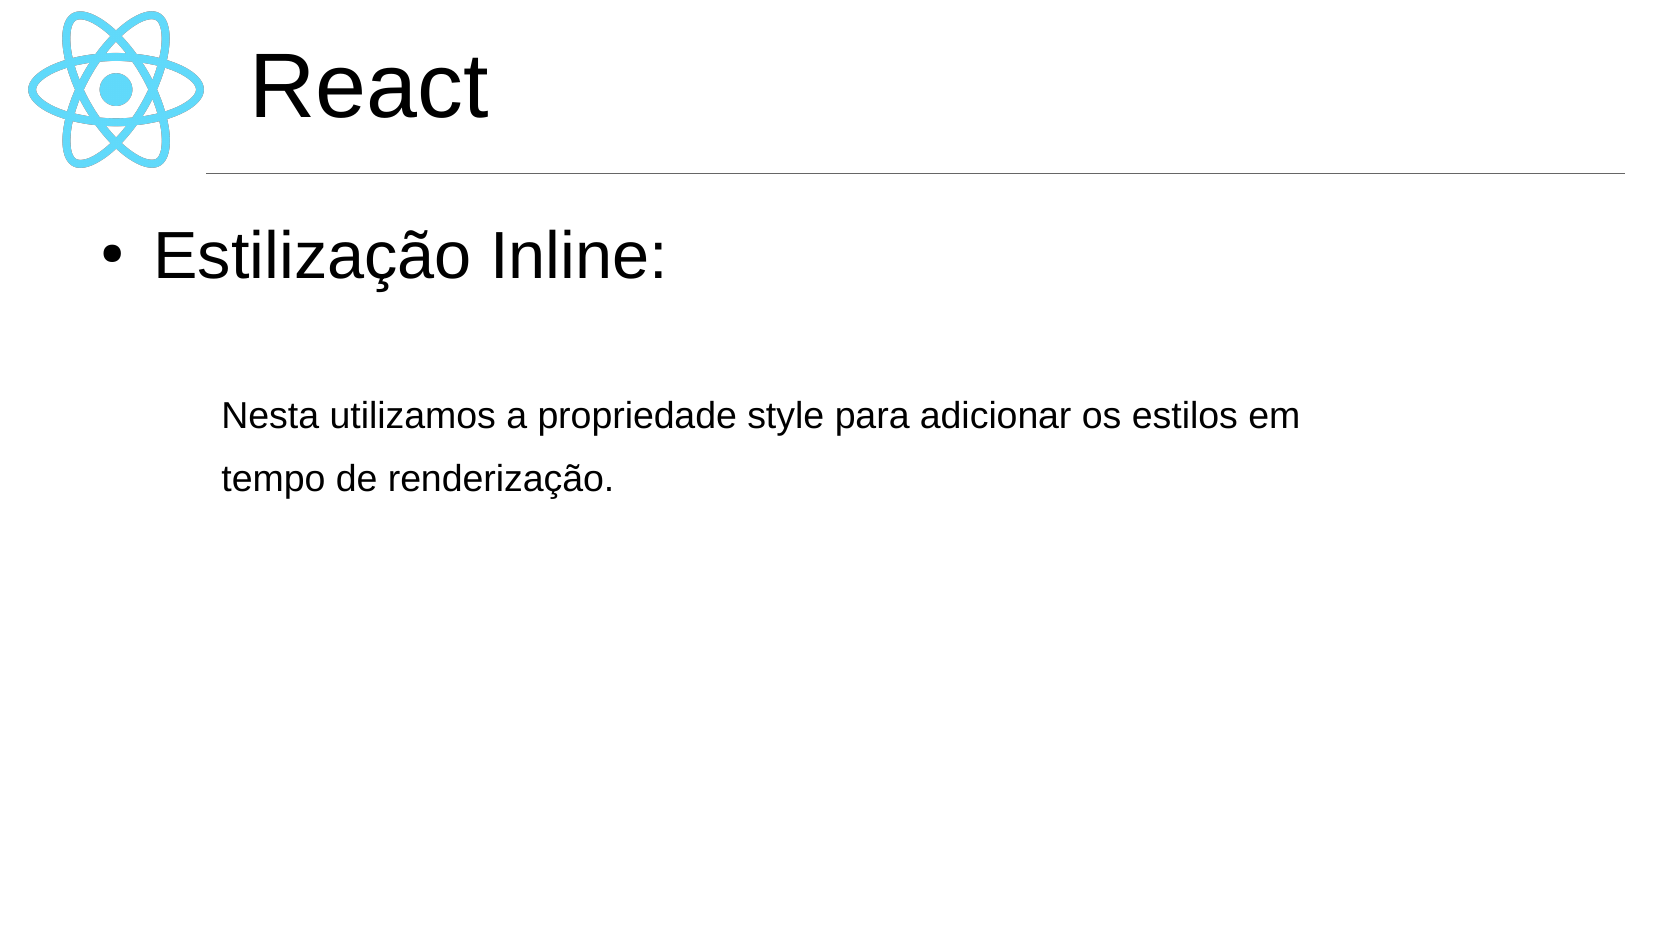

# React
Estilização Inline:
Nesta utilizamos a propriedade style para adicionar os estilos em tempo de renderização.